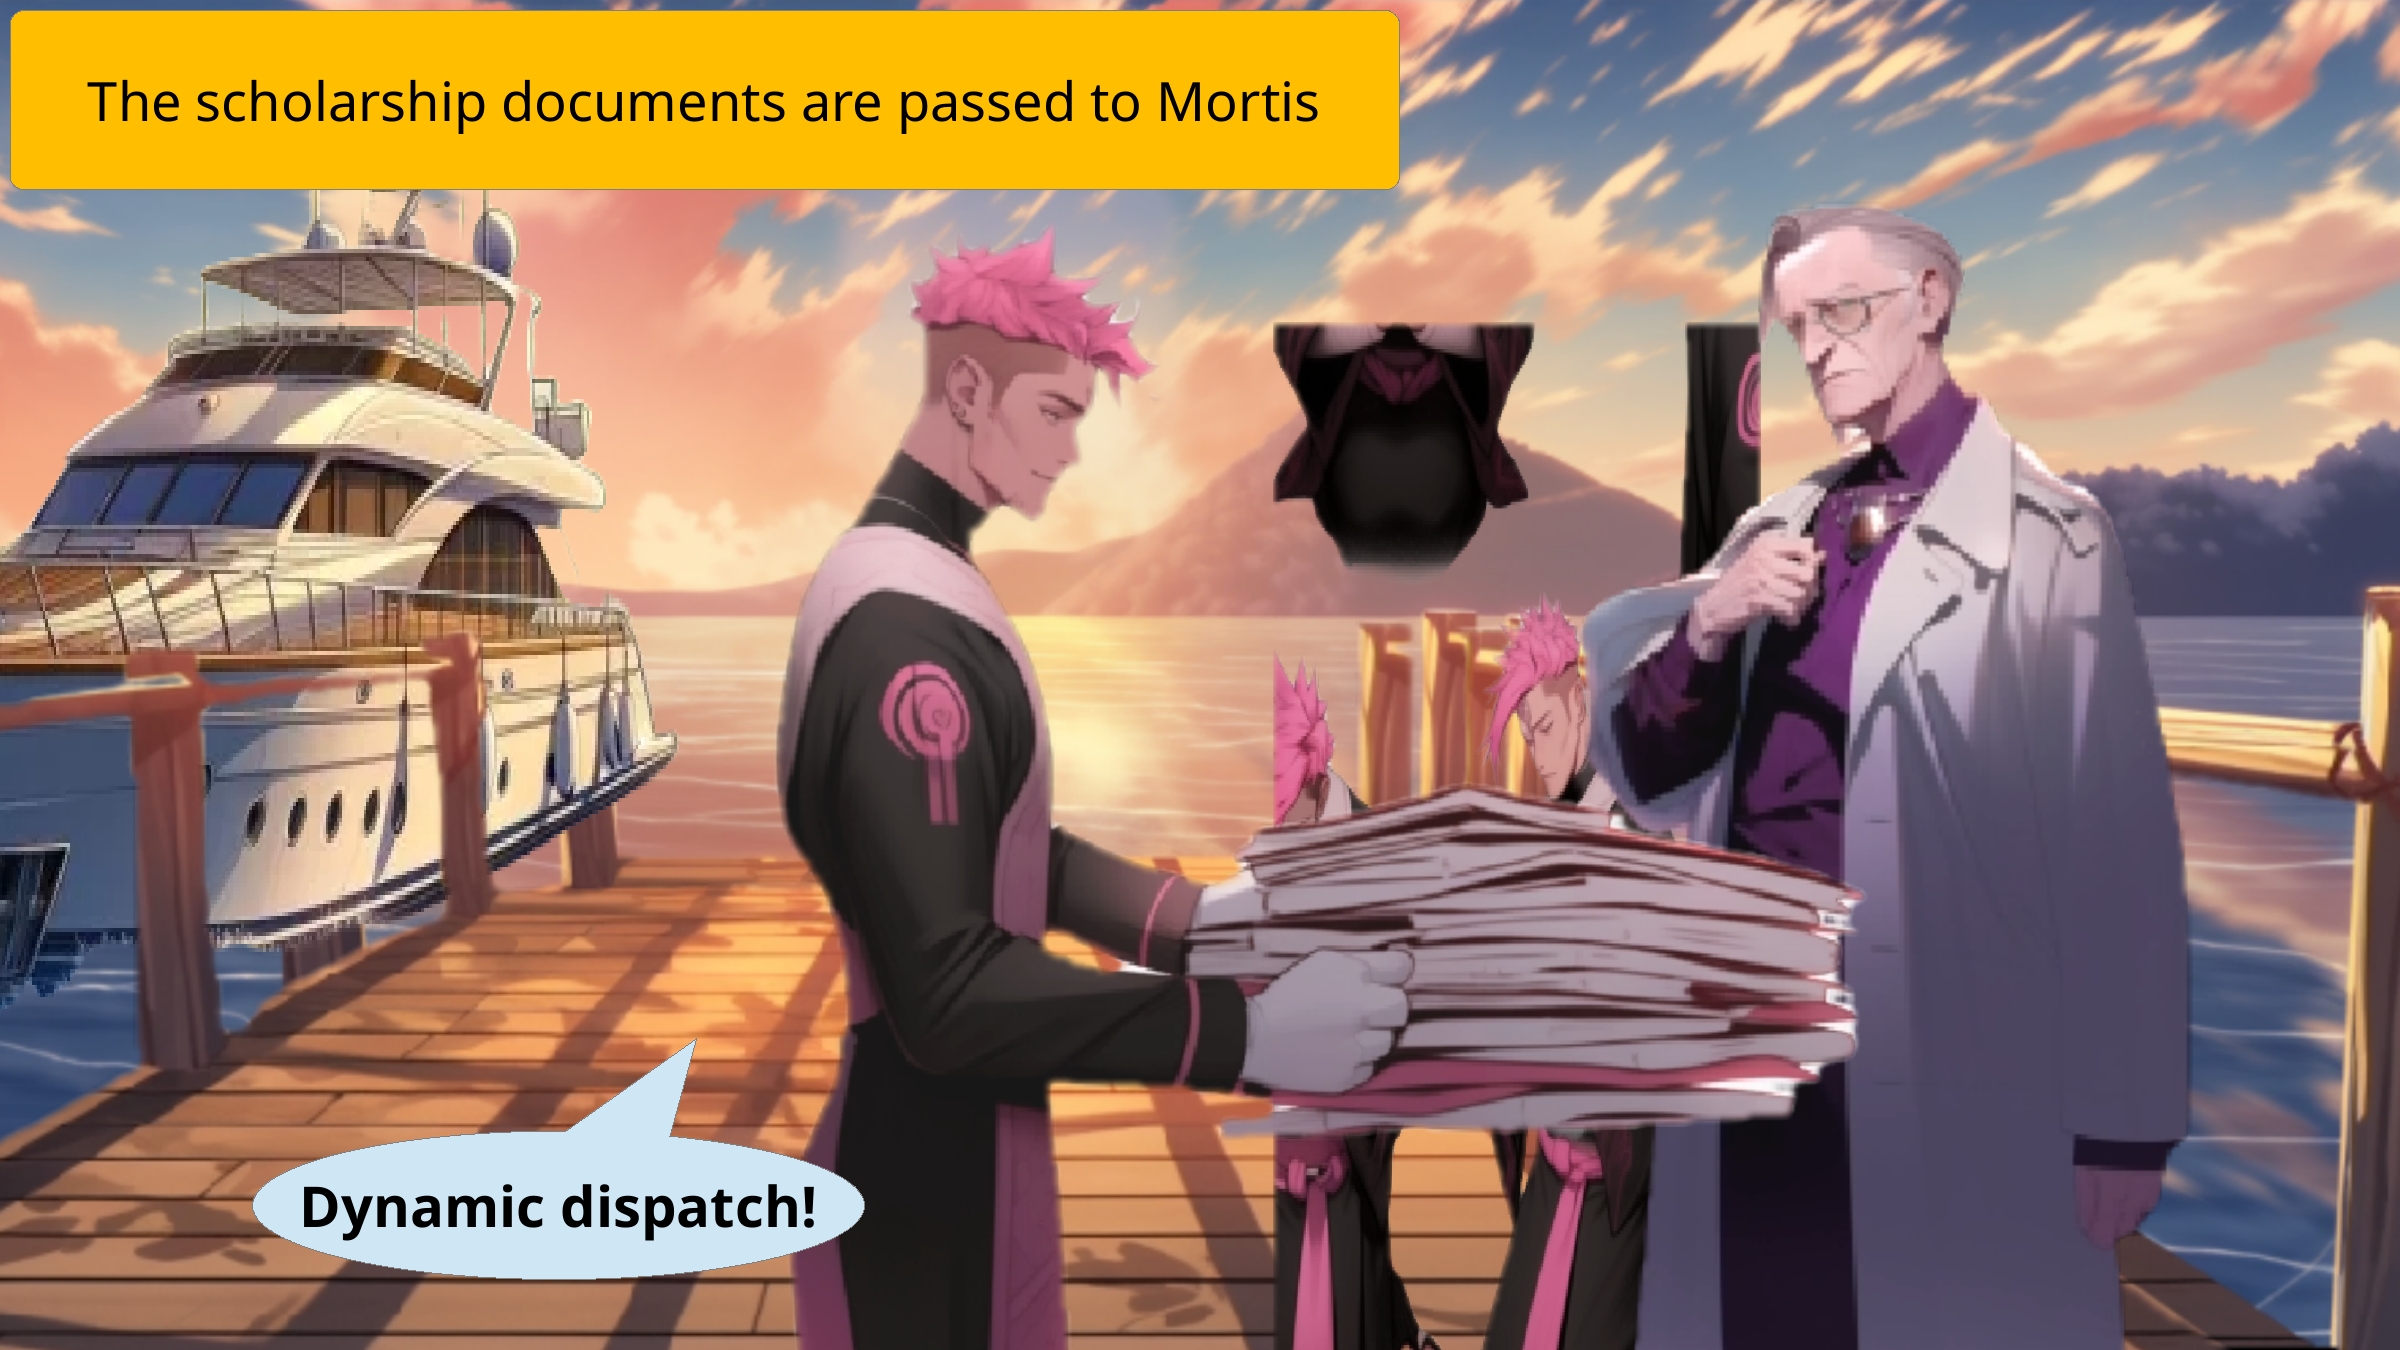

The scholarship documents are passed to Mortis
Dynamic dispatch!